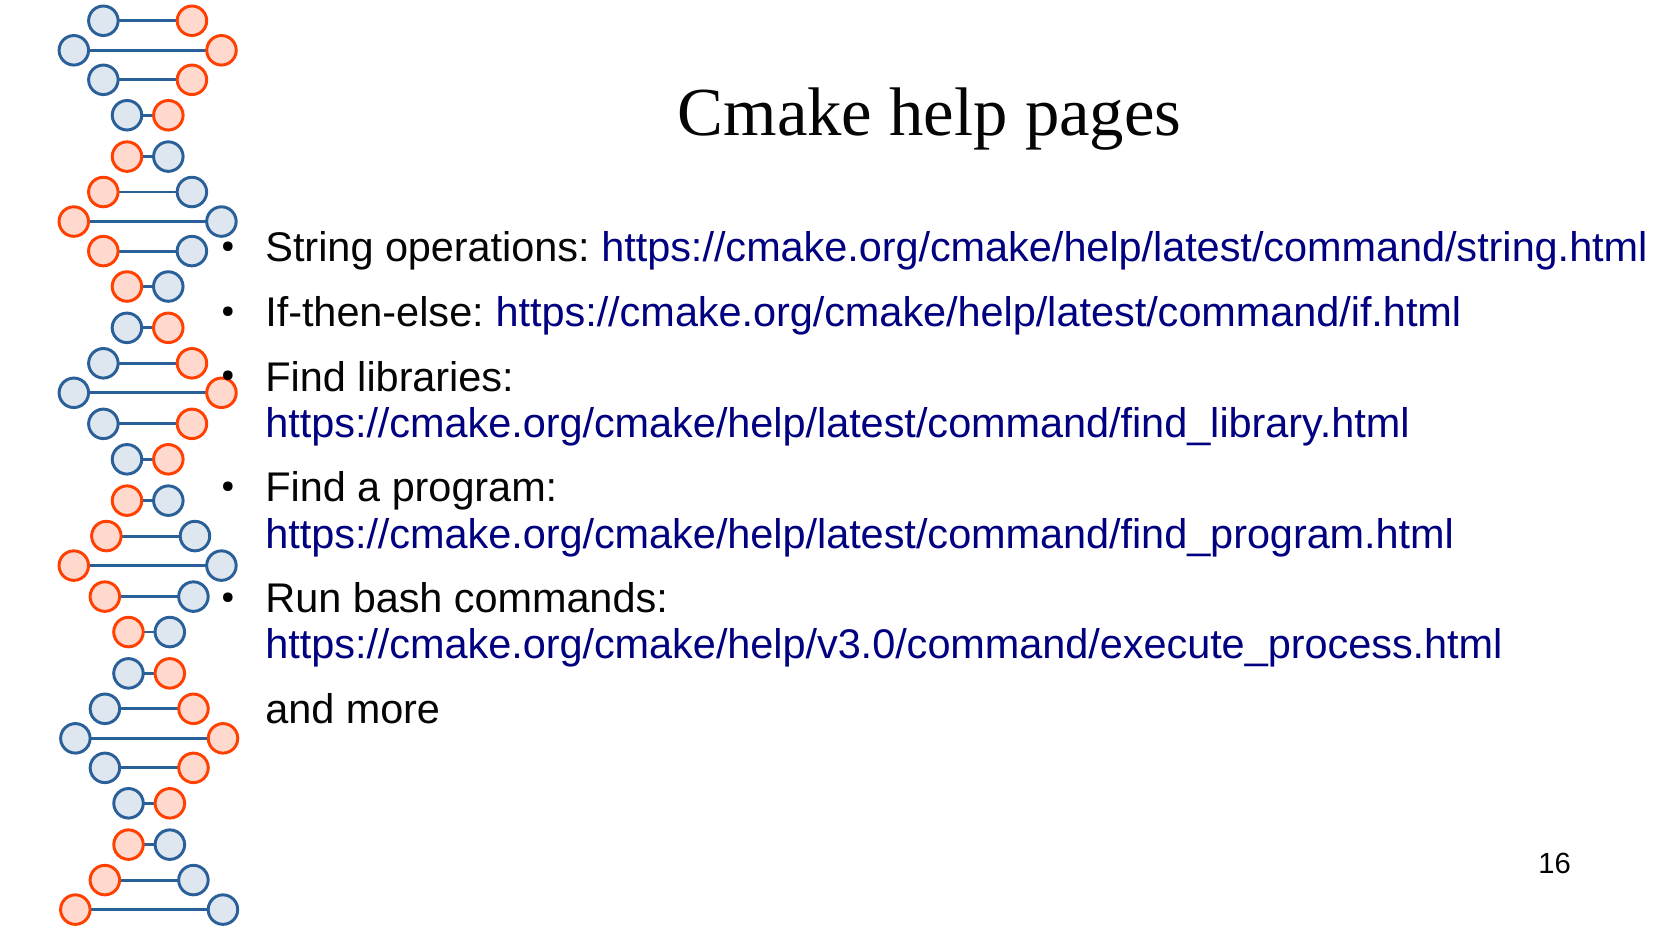

# Cmake help pages
String operations: https://cmake.org/cmake/help/latest/command/string.html
If-then-else: https://cmake.org/cmake/help/latest/command/if.html
Find libraries: https://cmake.org/cmake/help/latest/command/find_library.html
Find a program: https://cmake.org/cmake/help/latest/command/find_program.html
Run bash commands: https://cmake.org/cmake/help/v3.0/command/execute_process.html
and more
16